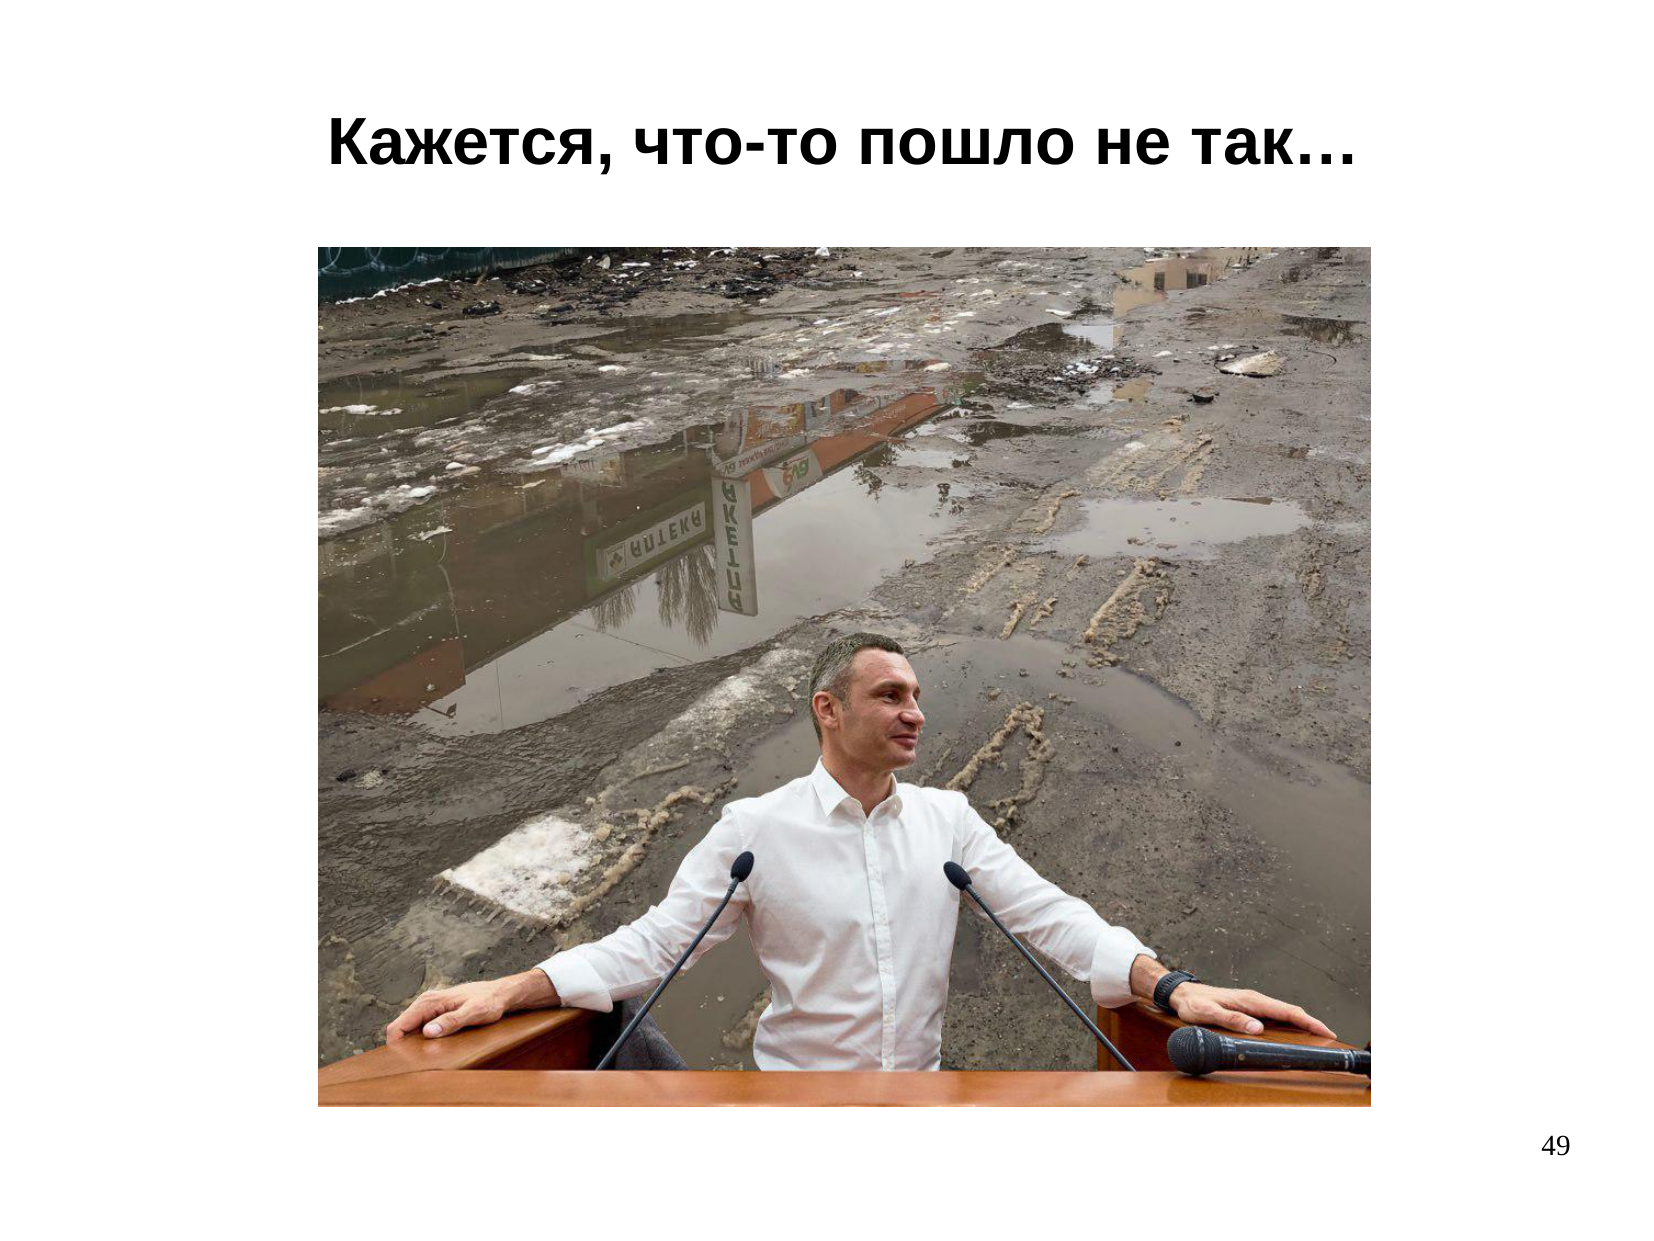

# Кажется, что-то пошло не так…
49